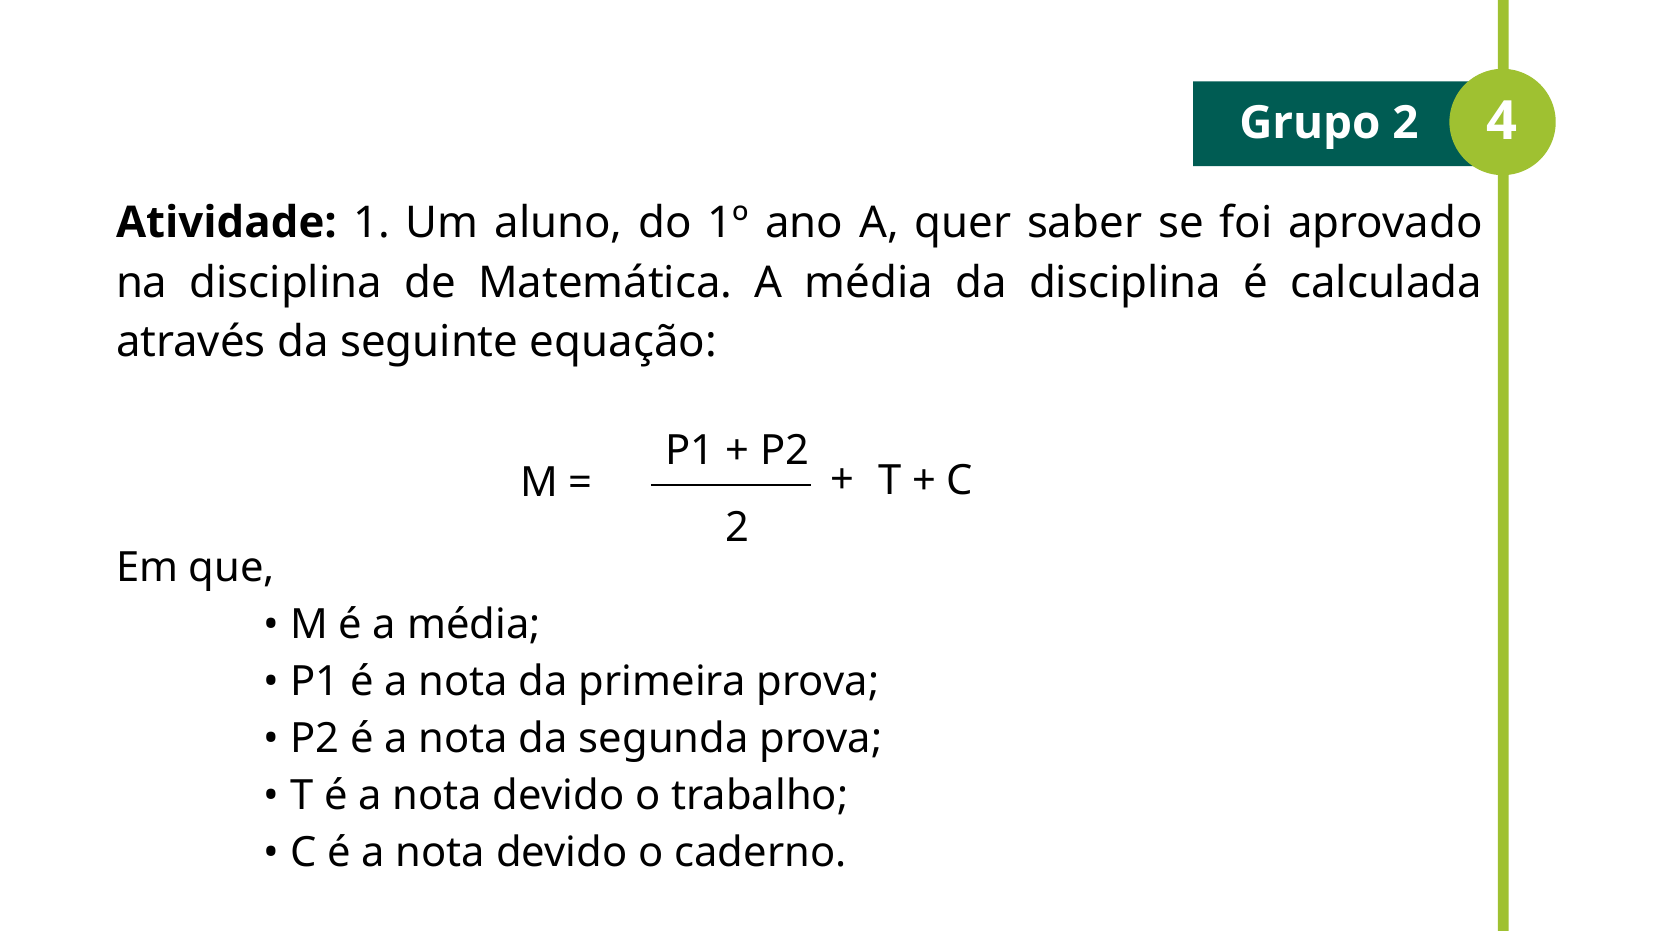

4
Grupo 2
Atividade: 1. Um aluno, do 1º ano A, quer saber se foi aprovado na disciplina de Matemática. A média da disciplina é calculada através da seguinte equação:
P1 + P2
+
T + C
M =
2
Em que,
		• M é a média;
		• P1 é a nota da primeira prova;
		• P2 é a nota da segunda prova;
		• T é a nota devido o trabalho;
		• C é a nota devido o caderno.